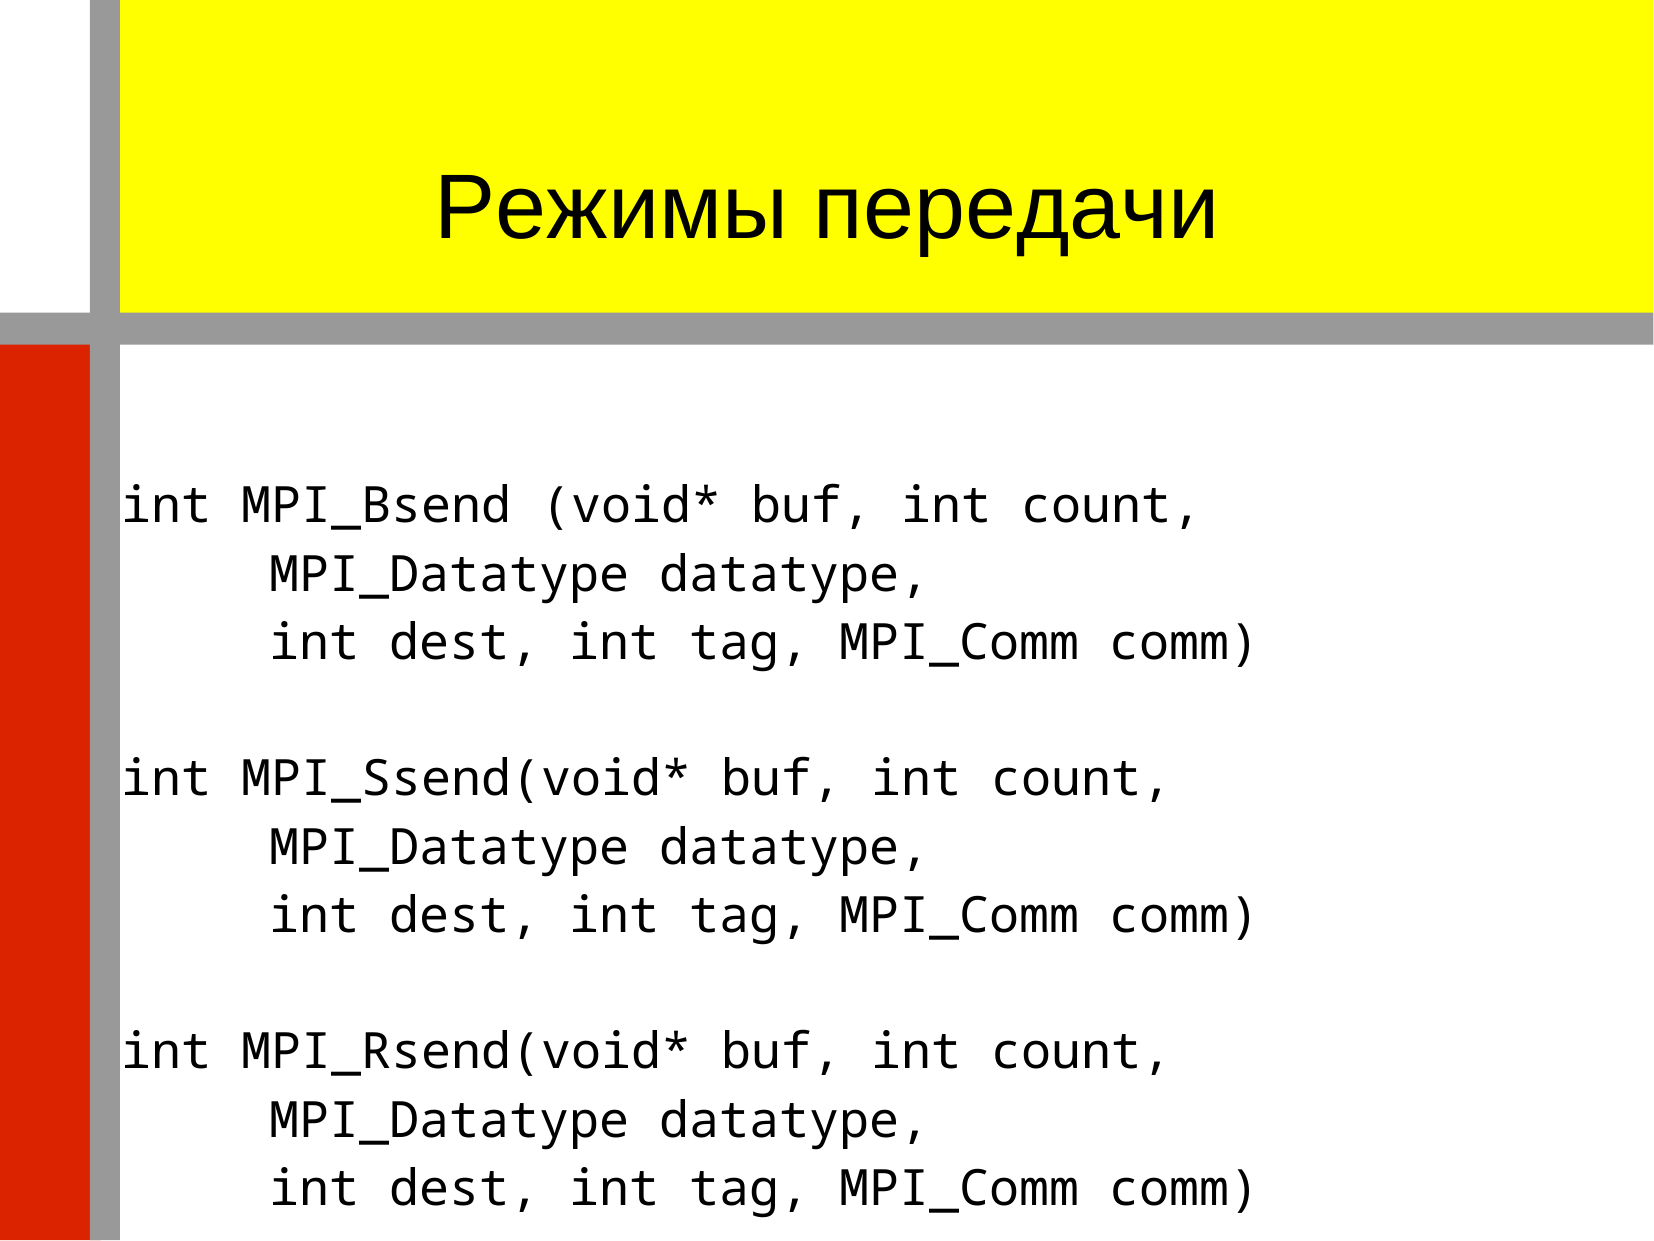

# Режимы передачи
int MPI_Bsend (void* buf, int count,
		MPI_Datatype datatype,
		int dest, int tag, MPI_Comm comm)
int MPI_Ssend(void* buf, int count,
		MPI_Datatype datatype,
		int dest, int tag, MPI_Comm comm)
int MPI_Rsend(void* buf, int count,
		MPI_Datatype datatype,
		int dest, int tag, MPI_Comm comm)